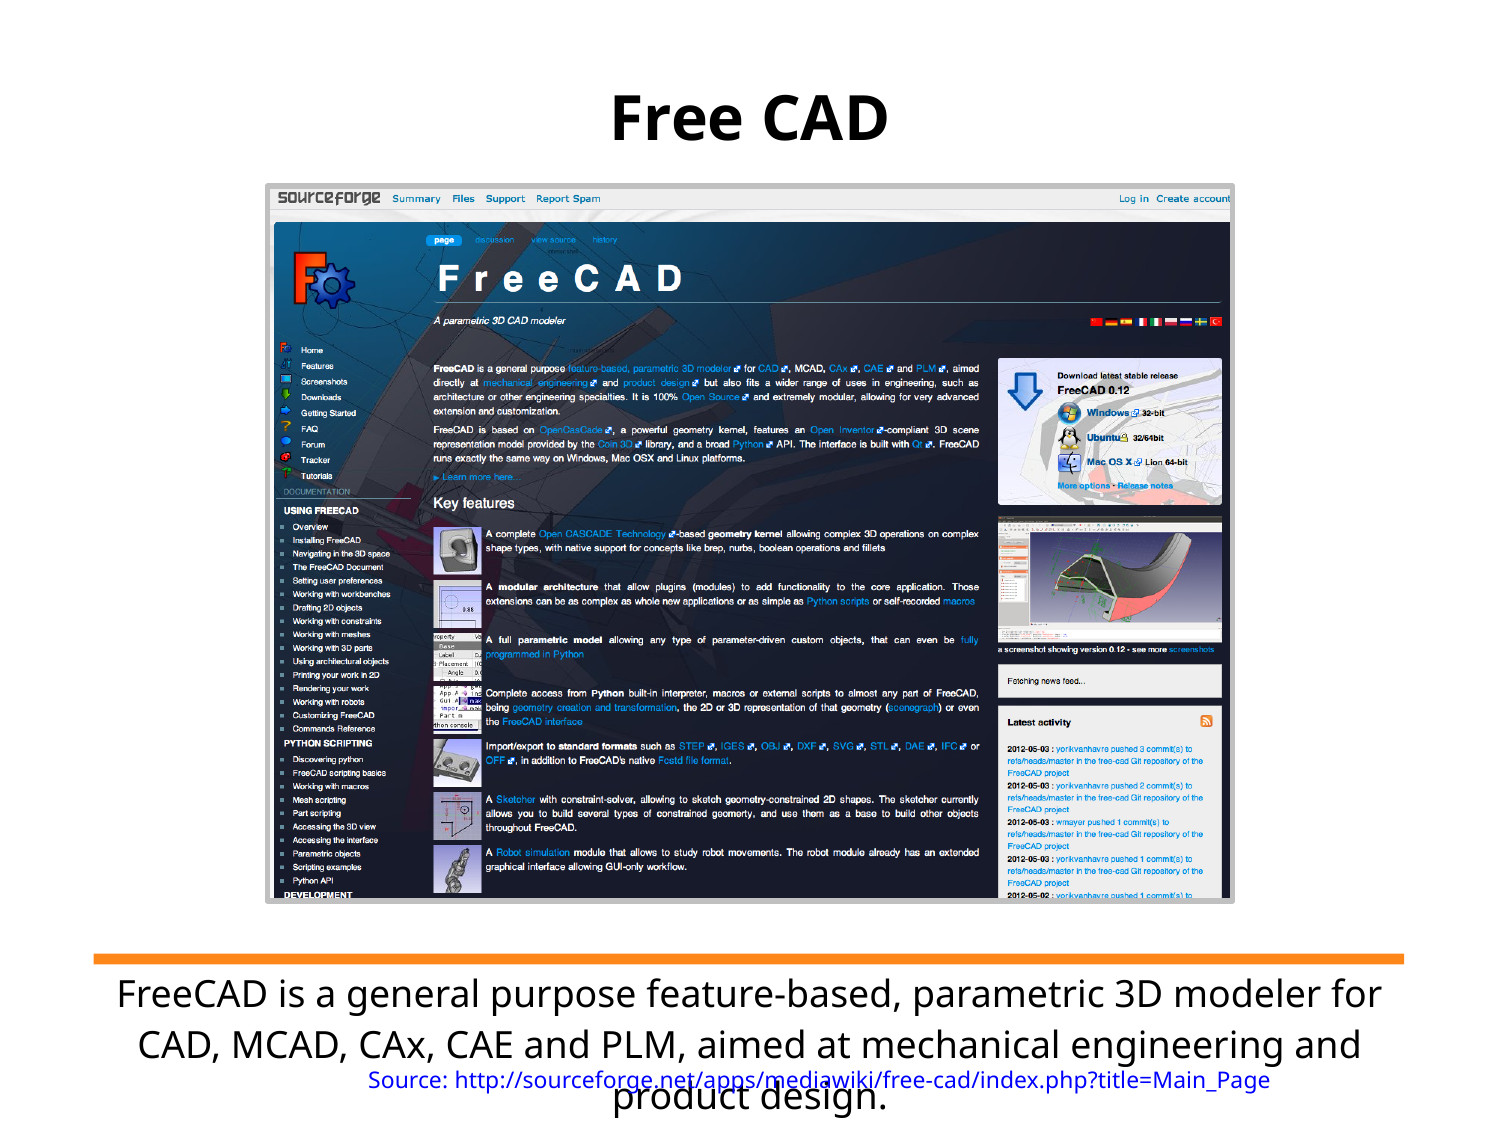

# Free CAD
FreeCAD is a general purpose feature-based, parametric 3D modeler for CAD, MCAD, CAx, CAE and PLM, aimed at mechanical engineering and product design.
Source: http://sourceforge.net/apps/mediawiki/free-cad/index.php?title=Main_Page